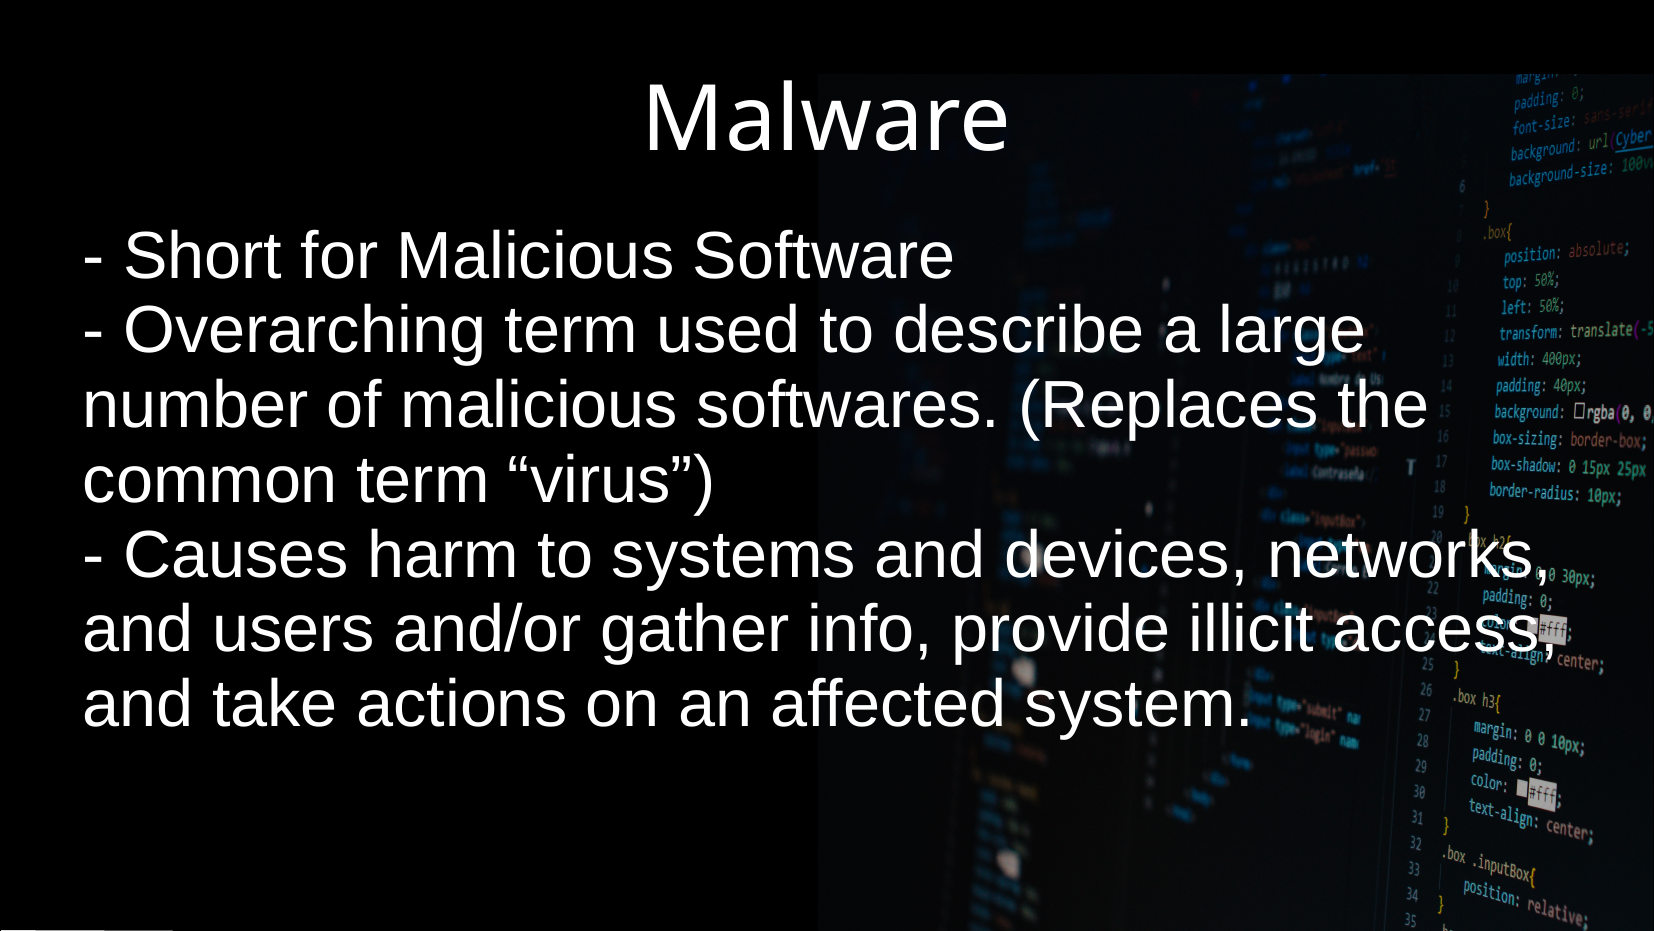

# Malware
- Short for Malicious Software
- Overarching term used to describe a large number of malicious softwares. (Replaces the common term “virus”)
- Causes harm to systems and devices, networks, and users and/or gather info, provide illicit access, and take actions on an affected system.